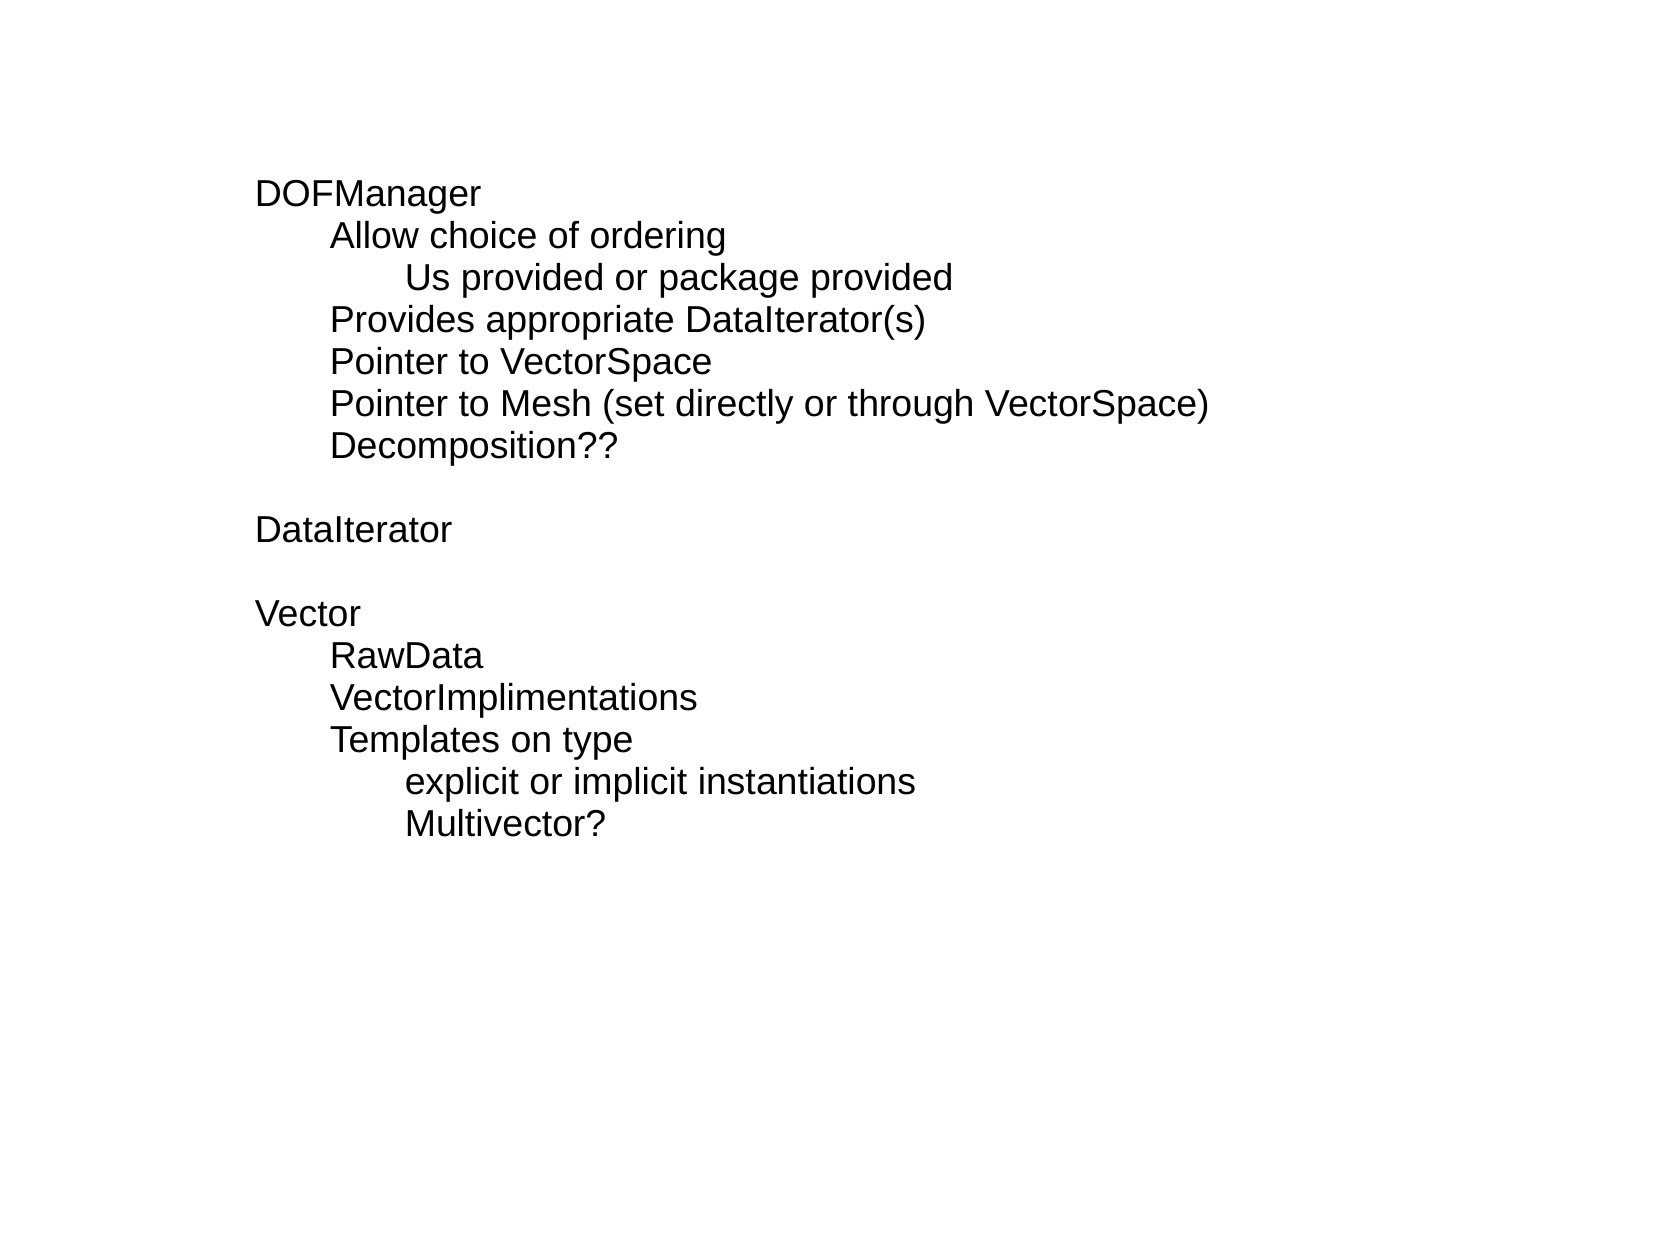

DOFManager
	Allow choice of ordering
		Us provided or package provided
	Provides appropriate DataIterator(s)
	Pointer to VectorSpace
	Pointer to Mesh (set directly or through VectorSpace)
	Decomposition??
DataIterator
Vector
	RawData
	VectorImplimentations
	Templates on type
		explicit or implicit instantiations
		Multivector?